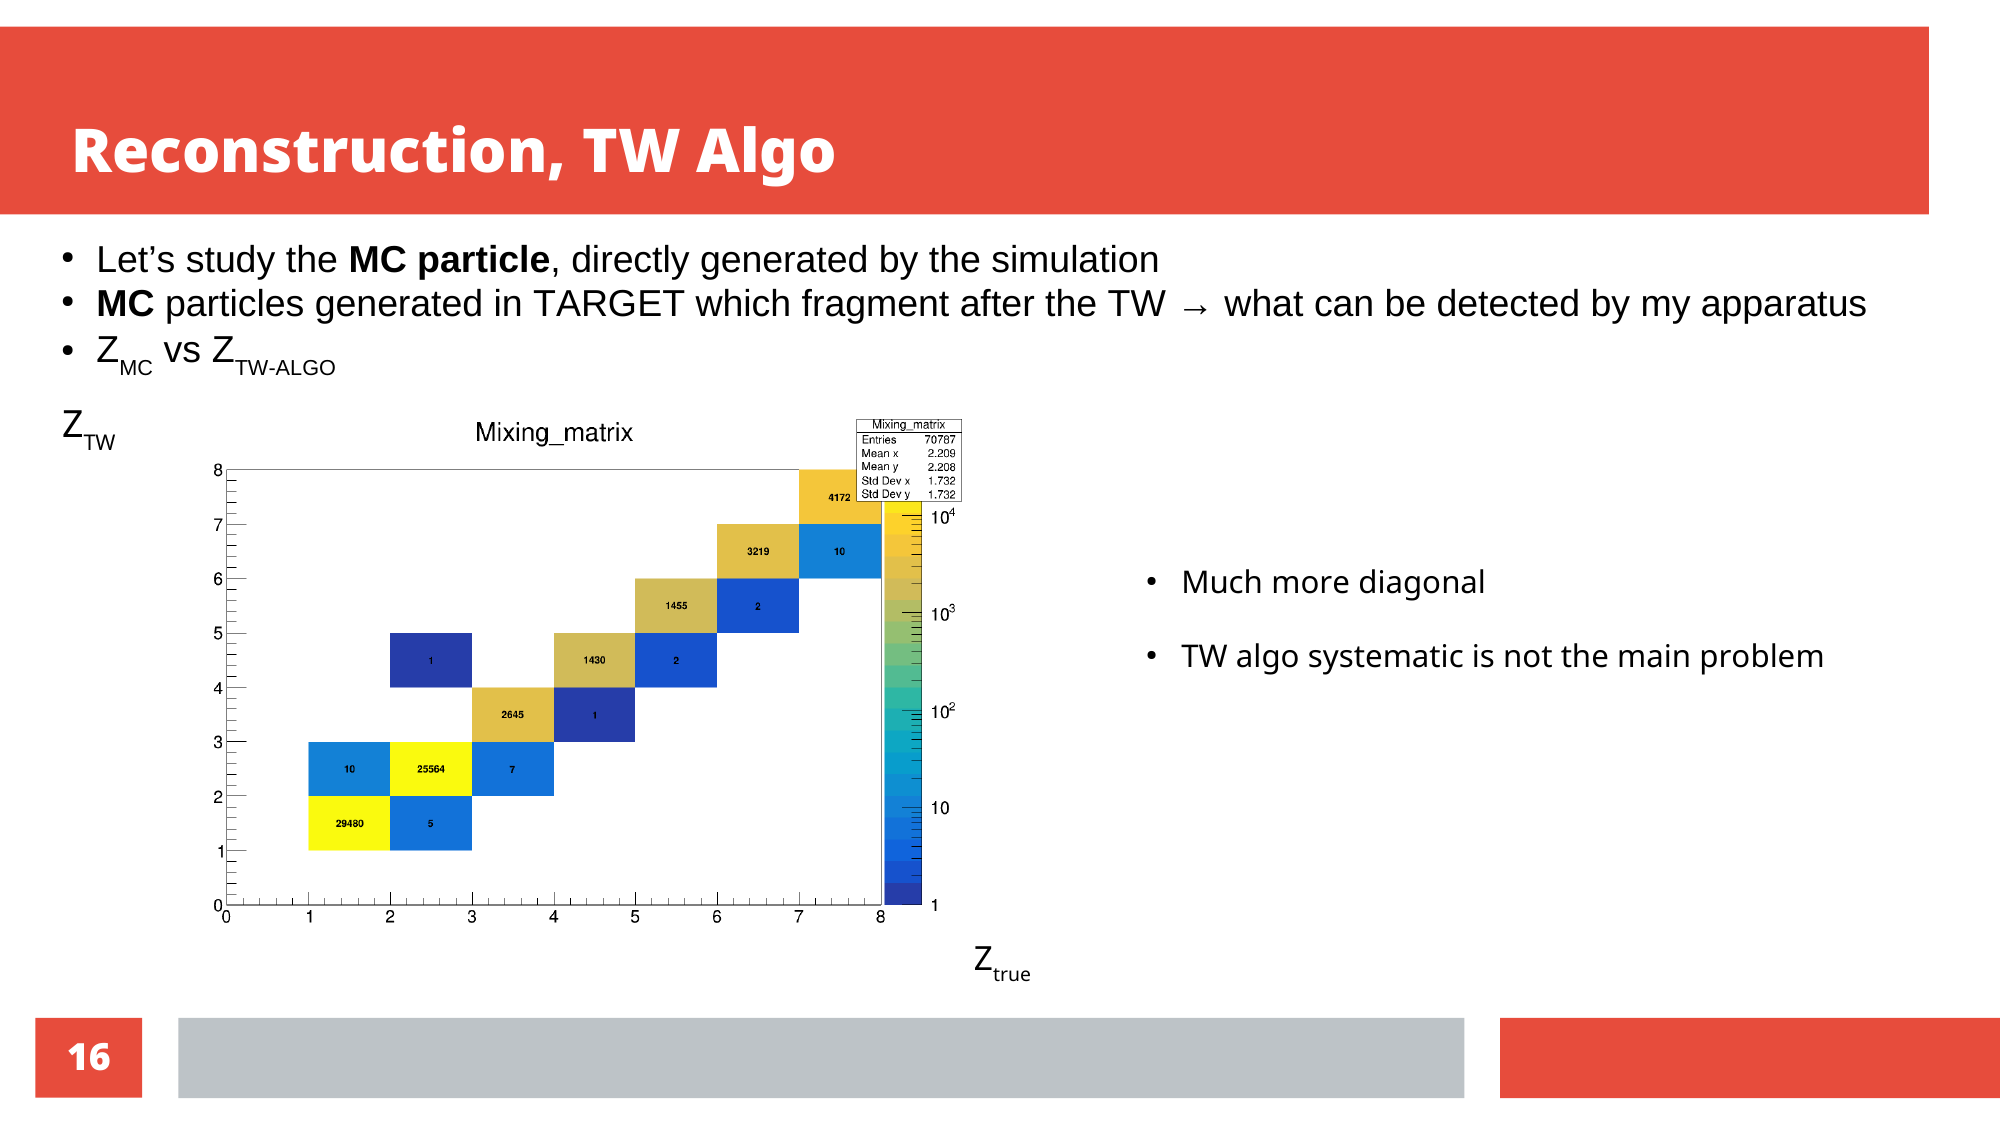

# Reconstruction, TW Algo
Let’s study the MC particle, directly generated by the simulation
MC particles generated in TARGET which fragment after the TW → what can be detected by my apparatus
ZMC vs ZTW-ALGO
ZTW
Much more diagonal
TW algo systematic is not the main problem
Ztrue
16